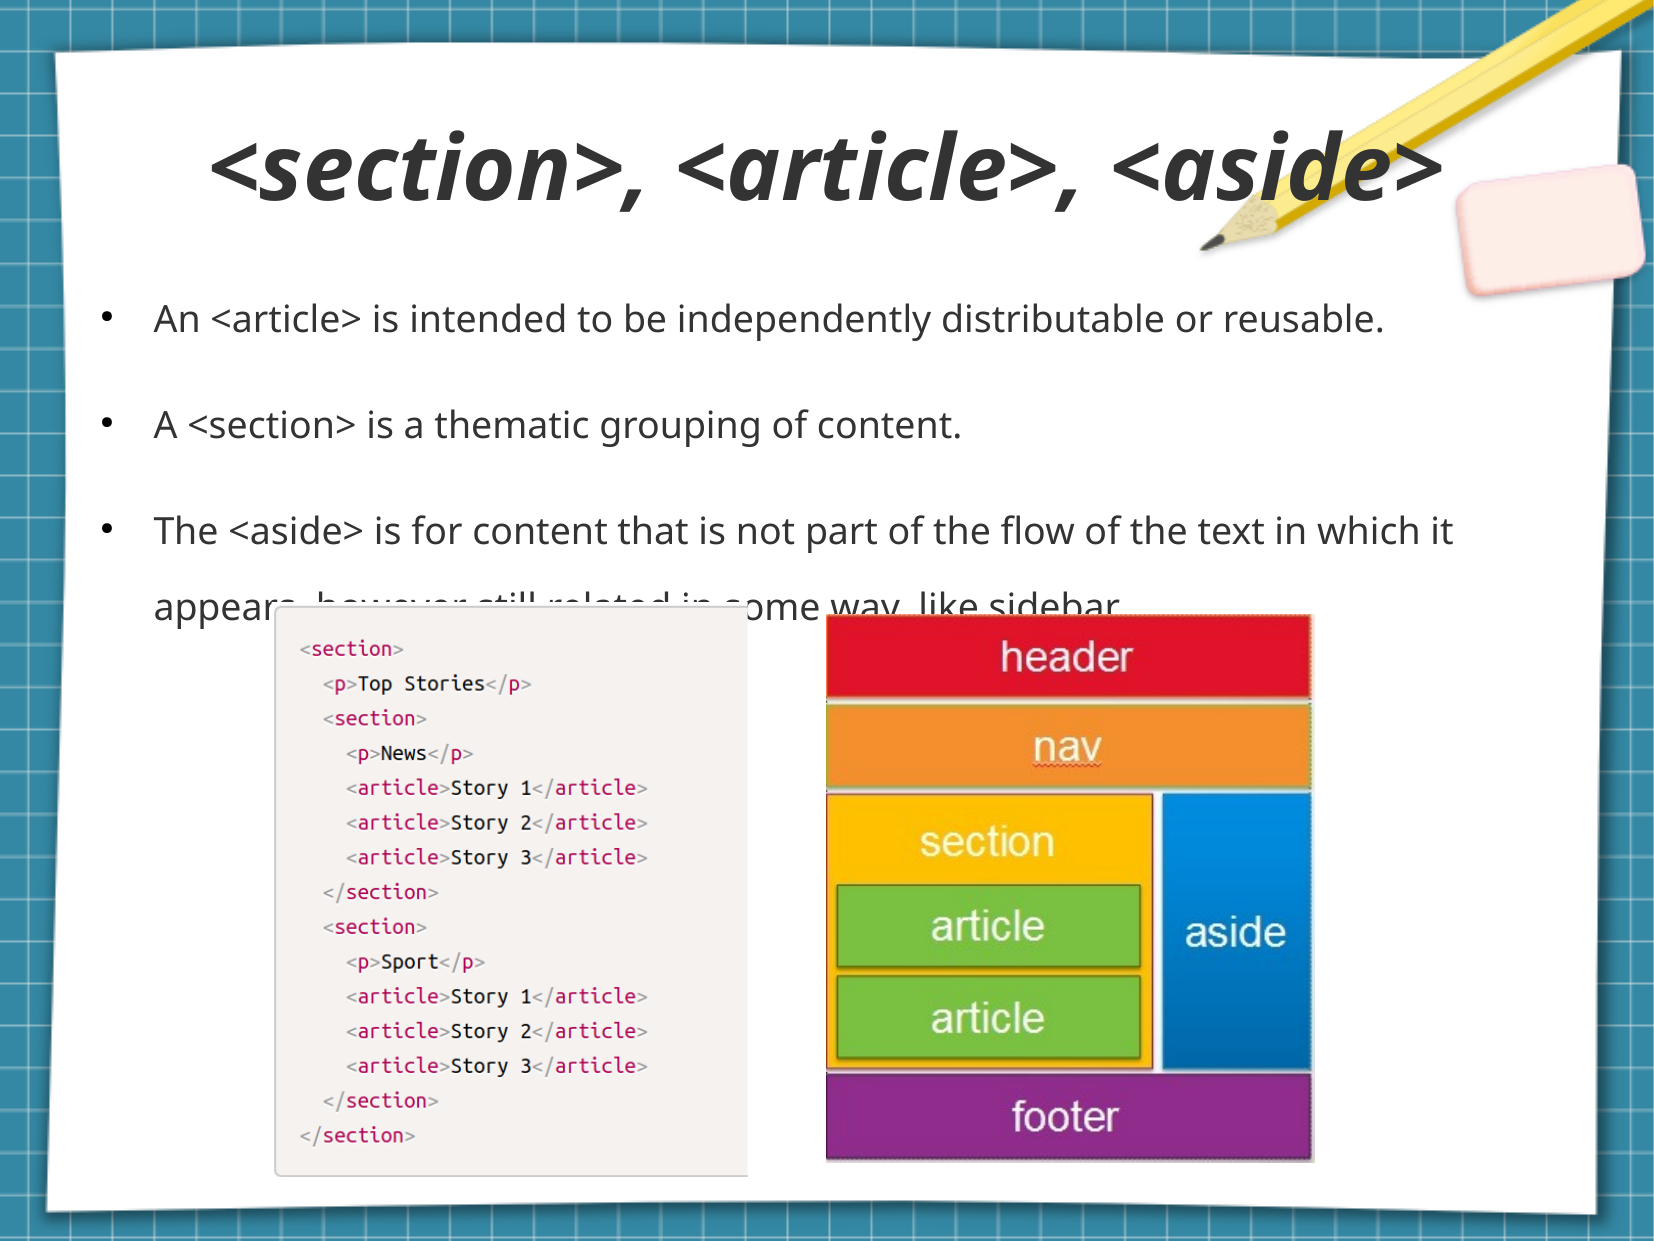

# <section>, <article>, <aside>
An <article> is intended to be independently distributable or reusable.
A <section> is a thematic grouping of content.
The <aside> is for content that is not part of the flow of the text in which it appears, however still related in some way, like sidebar.